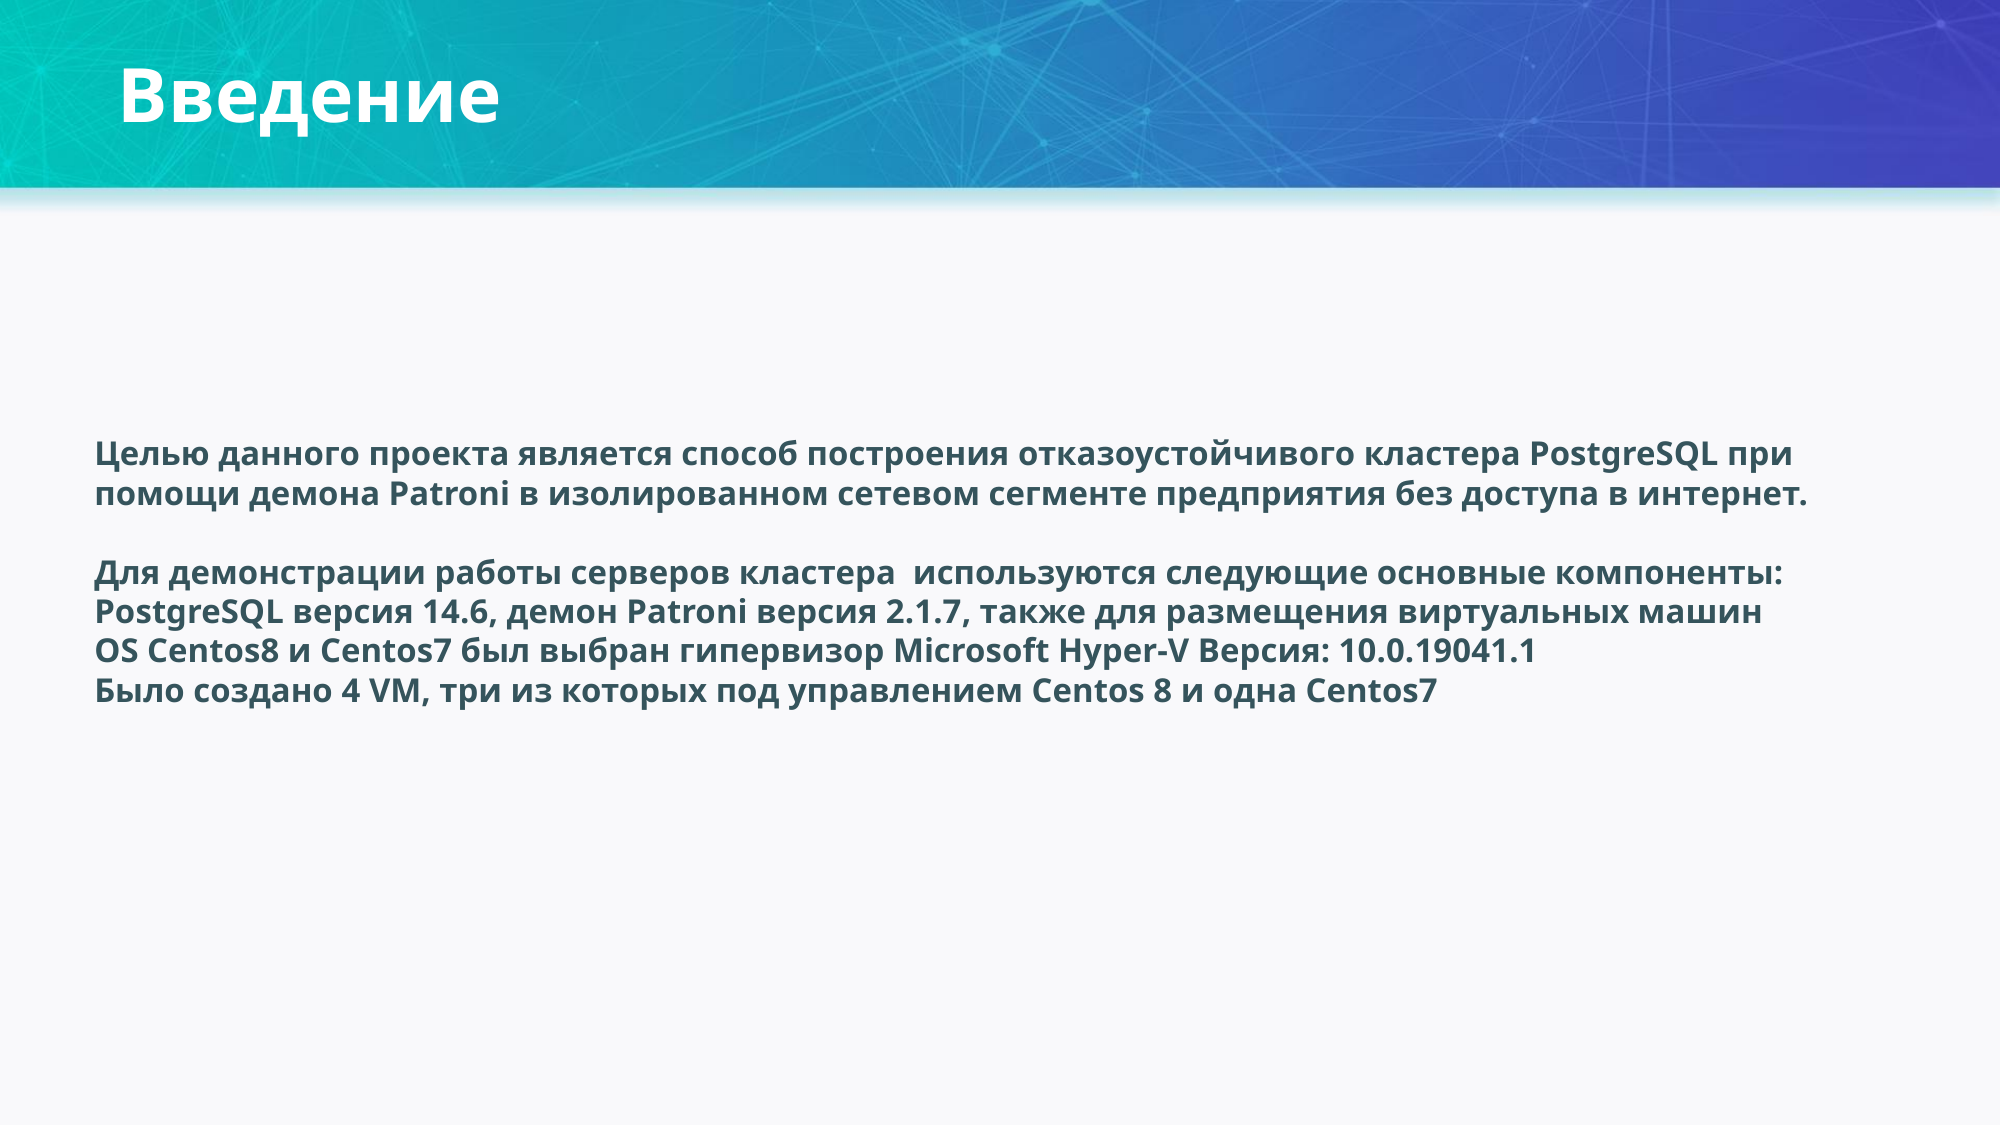

Введение
Целью данного проекта является способ построения отказоустойчивого кластера PostgreSQL при помощи демона Patroni в изолированном сетевом сегменте предприятия без доступа в интернет.
Для демонстрации работы серверов кластера используются следующие основные компоненты:
PostgreSQL версия 14.6, демон Patroni версия 2.1.7, также для размещения виртуальных машин
OS Centos8 и Centos7 был выбран гипервизор Microsoft Hyper-V Версия: 10.0.19041.1
Было создано 4 VM, три из которых под управлением Centos 8 и одна Centos7